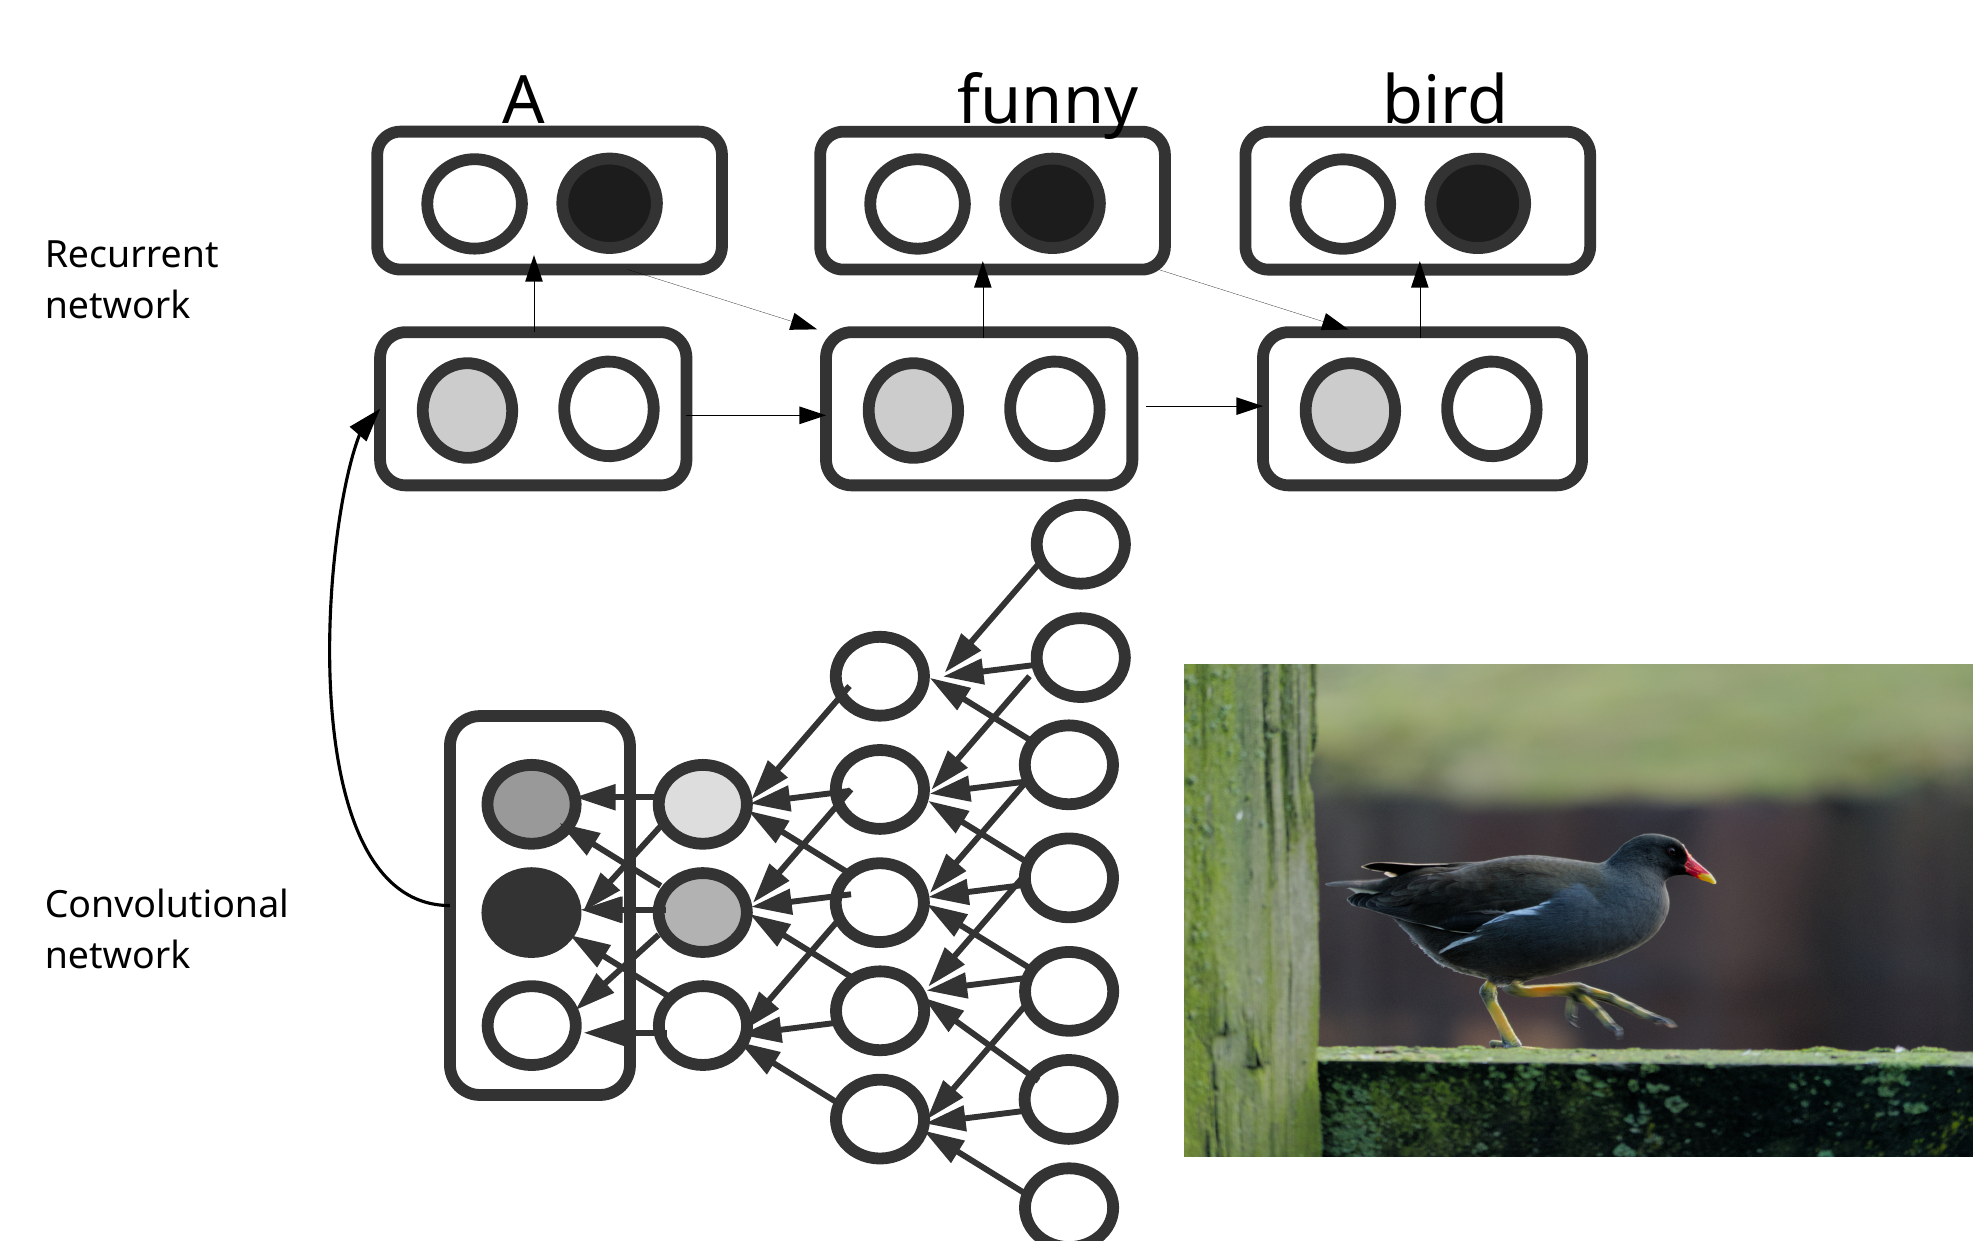

A
funny
bird
Recurrent
network
Convolutional
network